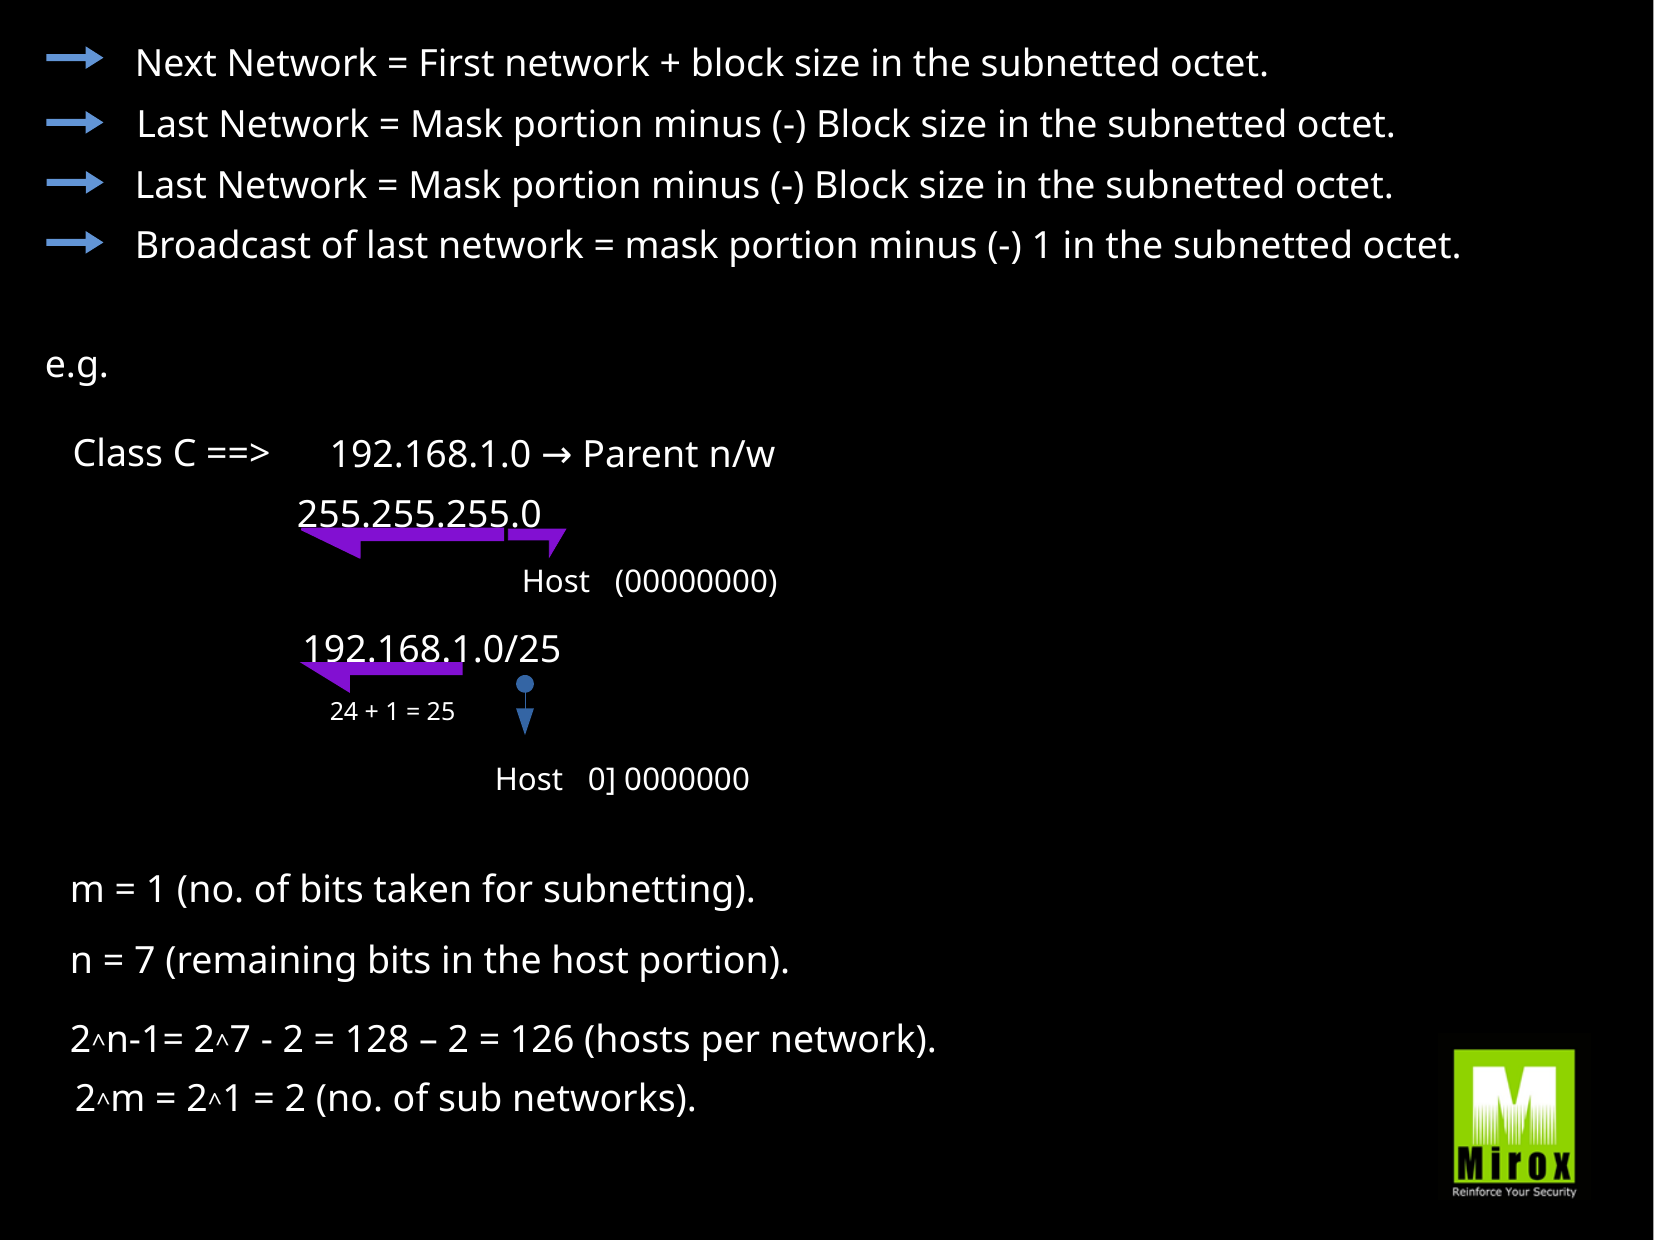

Next Network = First network + block size in the subnetted octet.
Last Network = Mask portion minus (-) Block size in the subnetted octet.
Last Network = Mask portion minus (-) Block size in the subnetted octet.
Broadcast of last network = mask portion minus (-) 1 in the subnetted octet.
e.g.
Class C ==>
192.168.1.0 → Parent n/w
255.255.255.0
Host (00000000)
192.168.1.0/25
24 + 1 = 25
Host 0] 0000000
m = 1 (no. of bits taken for subnetting).
n = 7 (remaining bits in the host portion).
2^n-1= 2^7 - 2 = 128 – 2 = 126 (hosts per network).
2^m = 2^1 = 2 (no. of sub networks).